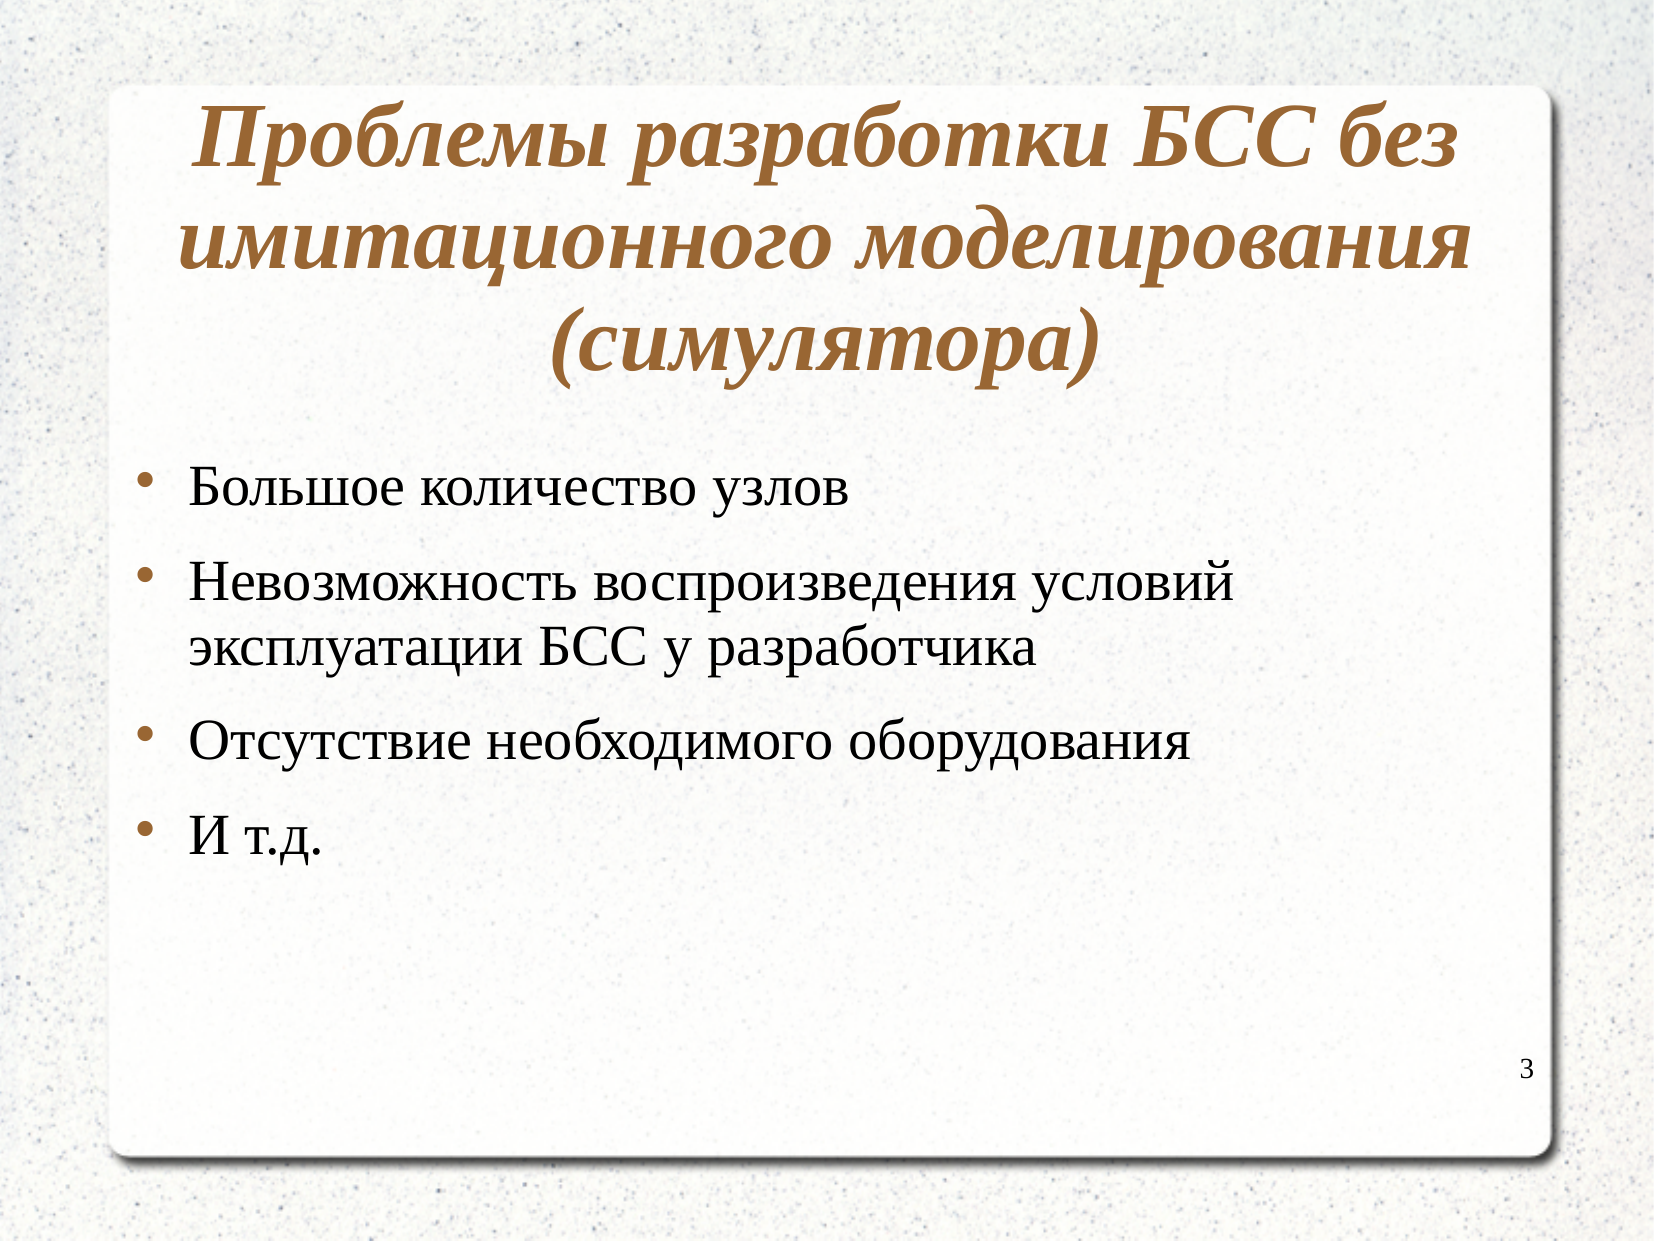

# Проблемы разработки БСС без имитационного моделирования (симулятора)
Большое количество узлов
Невозможность воспроизведения условий эксплуатации БСС у разработчика
Отсутствие необходимого оборудования
И т.д.
3